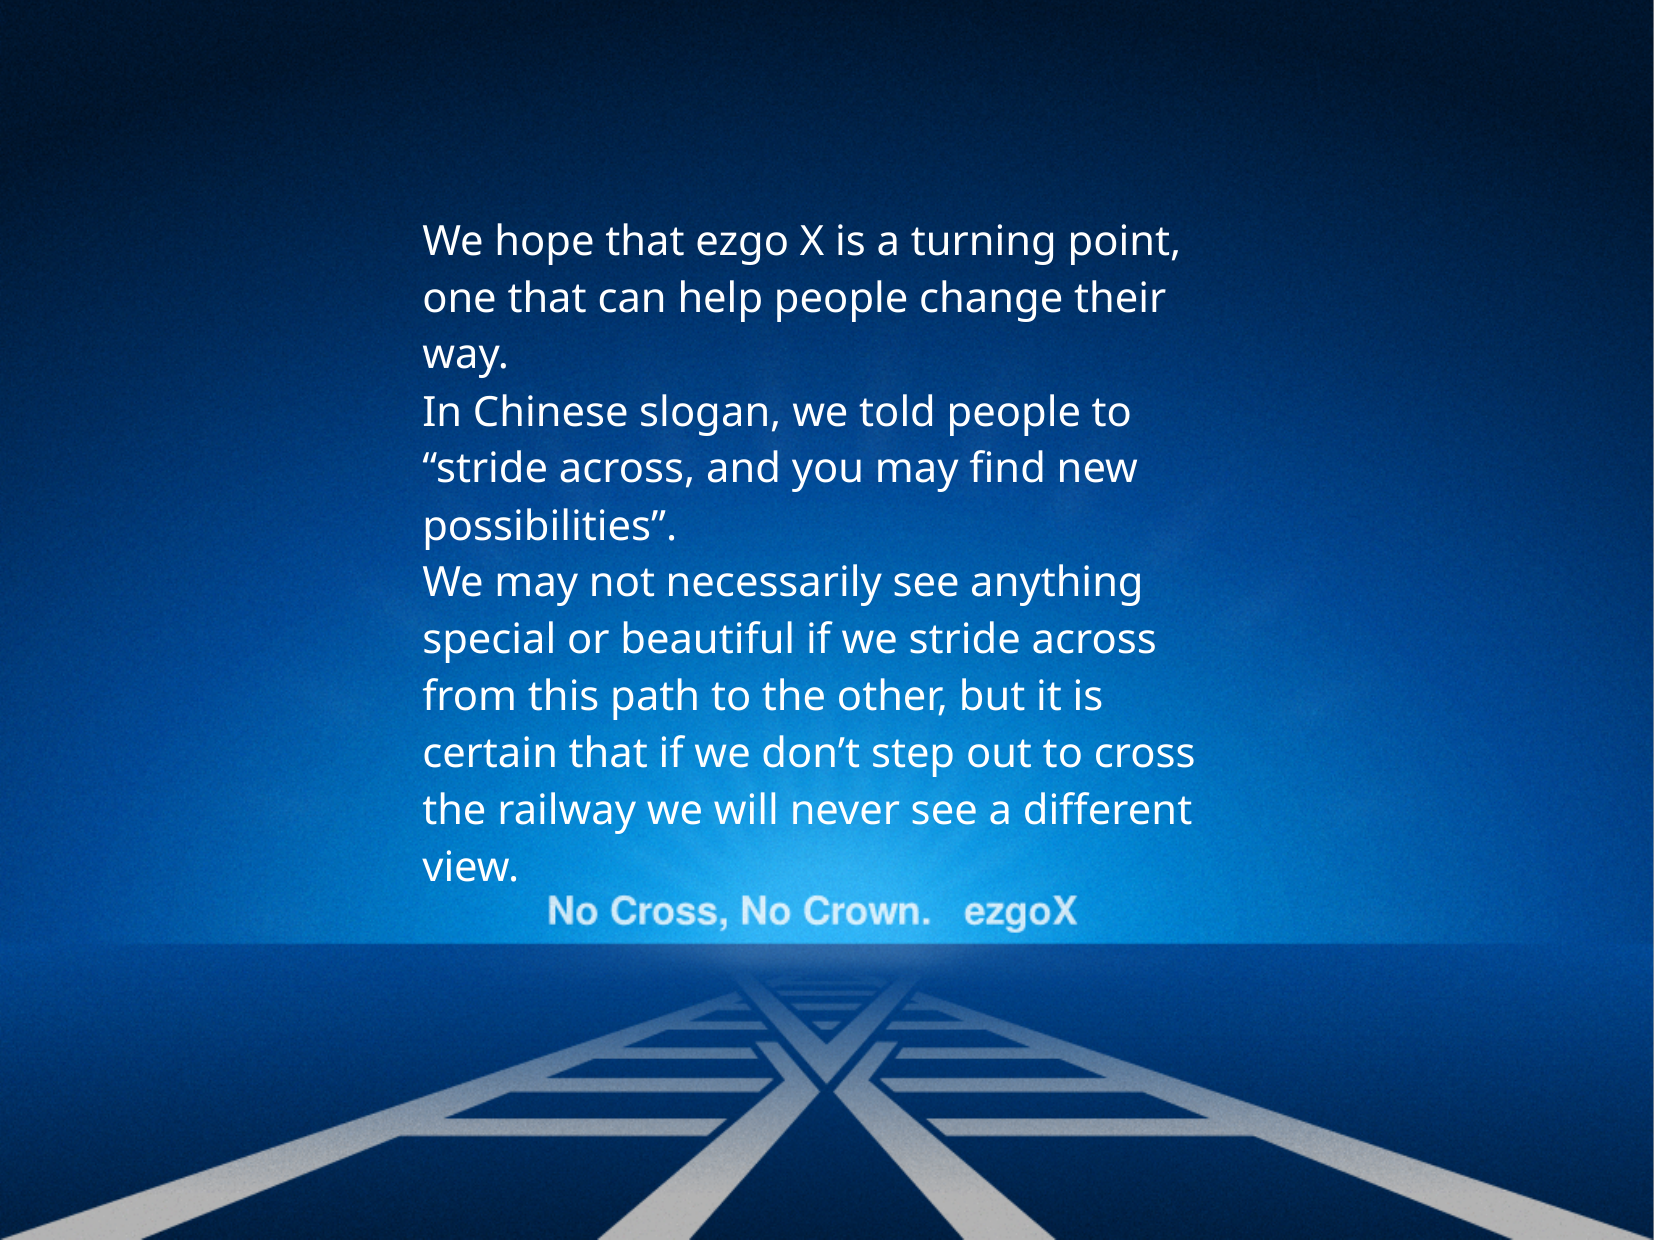

We hope that ezgo X is a turning point, one that can help people change their way.
In Chinese slogan, we told people to “stride across, and you may find new possibilities”.
We may not necessarily see anything special or beautiful if we stride across from this path to the other, but it is certain that if we don’t step out to cross the railway we will never see a different view.